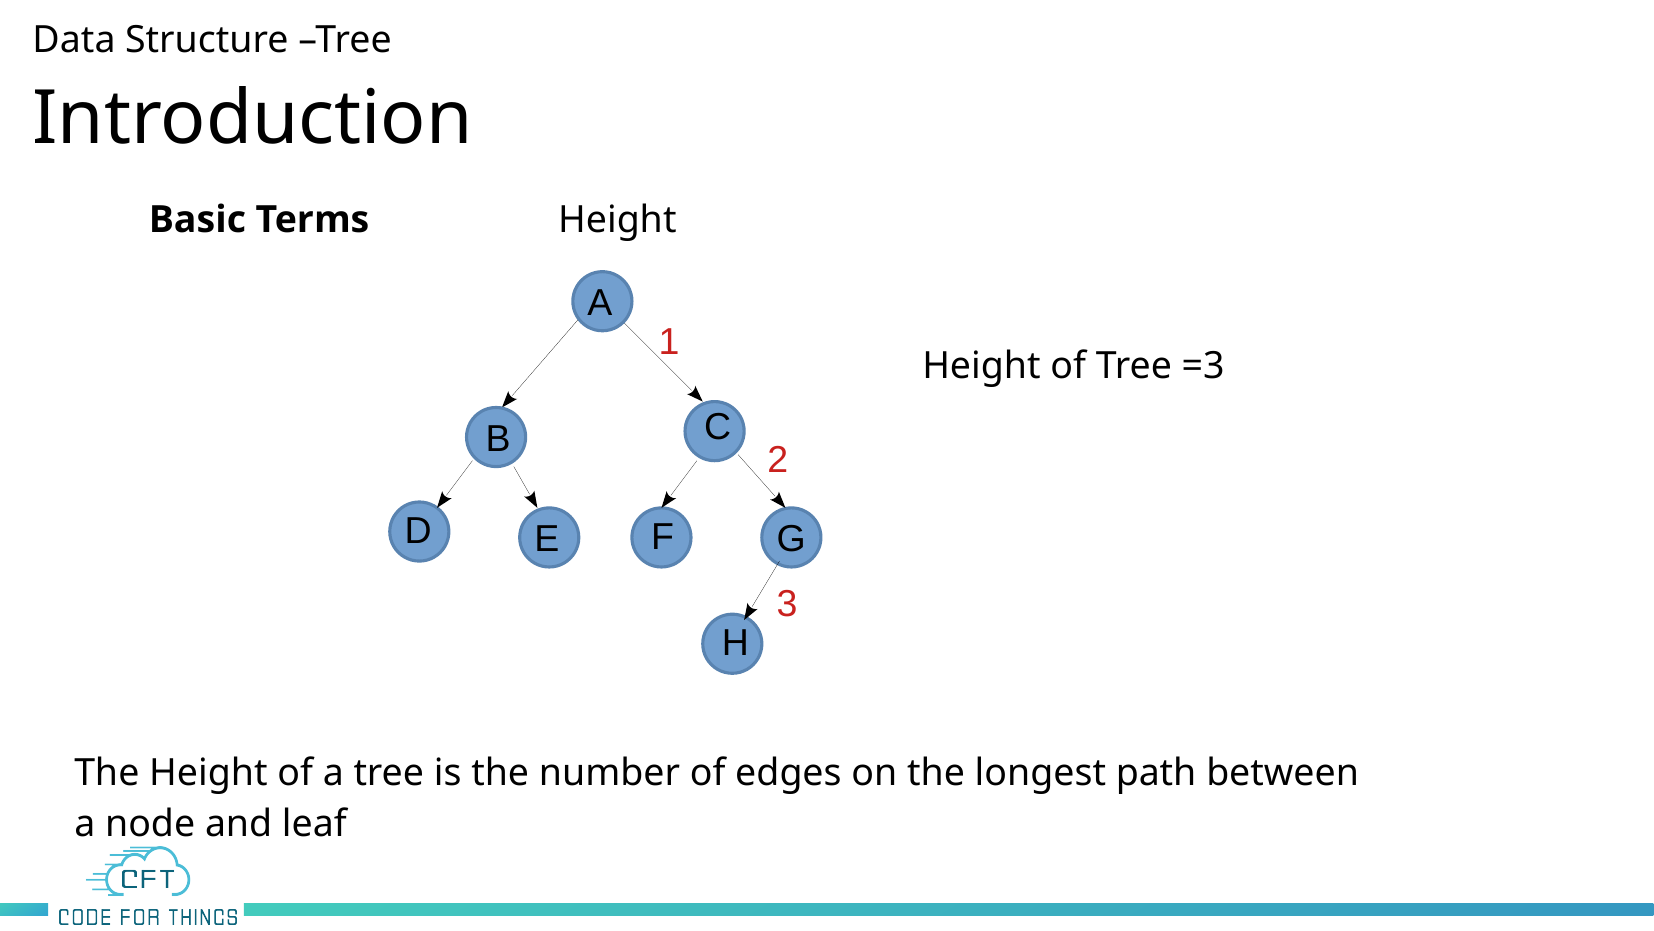

# Data Structure –Tree Introduction
Basic Terms
Height
A
1
Height of Tree =3
C
B
2
D
F
E
G
3
H
The Height of a tree is the number of edges on the longest path between
a node and leaf